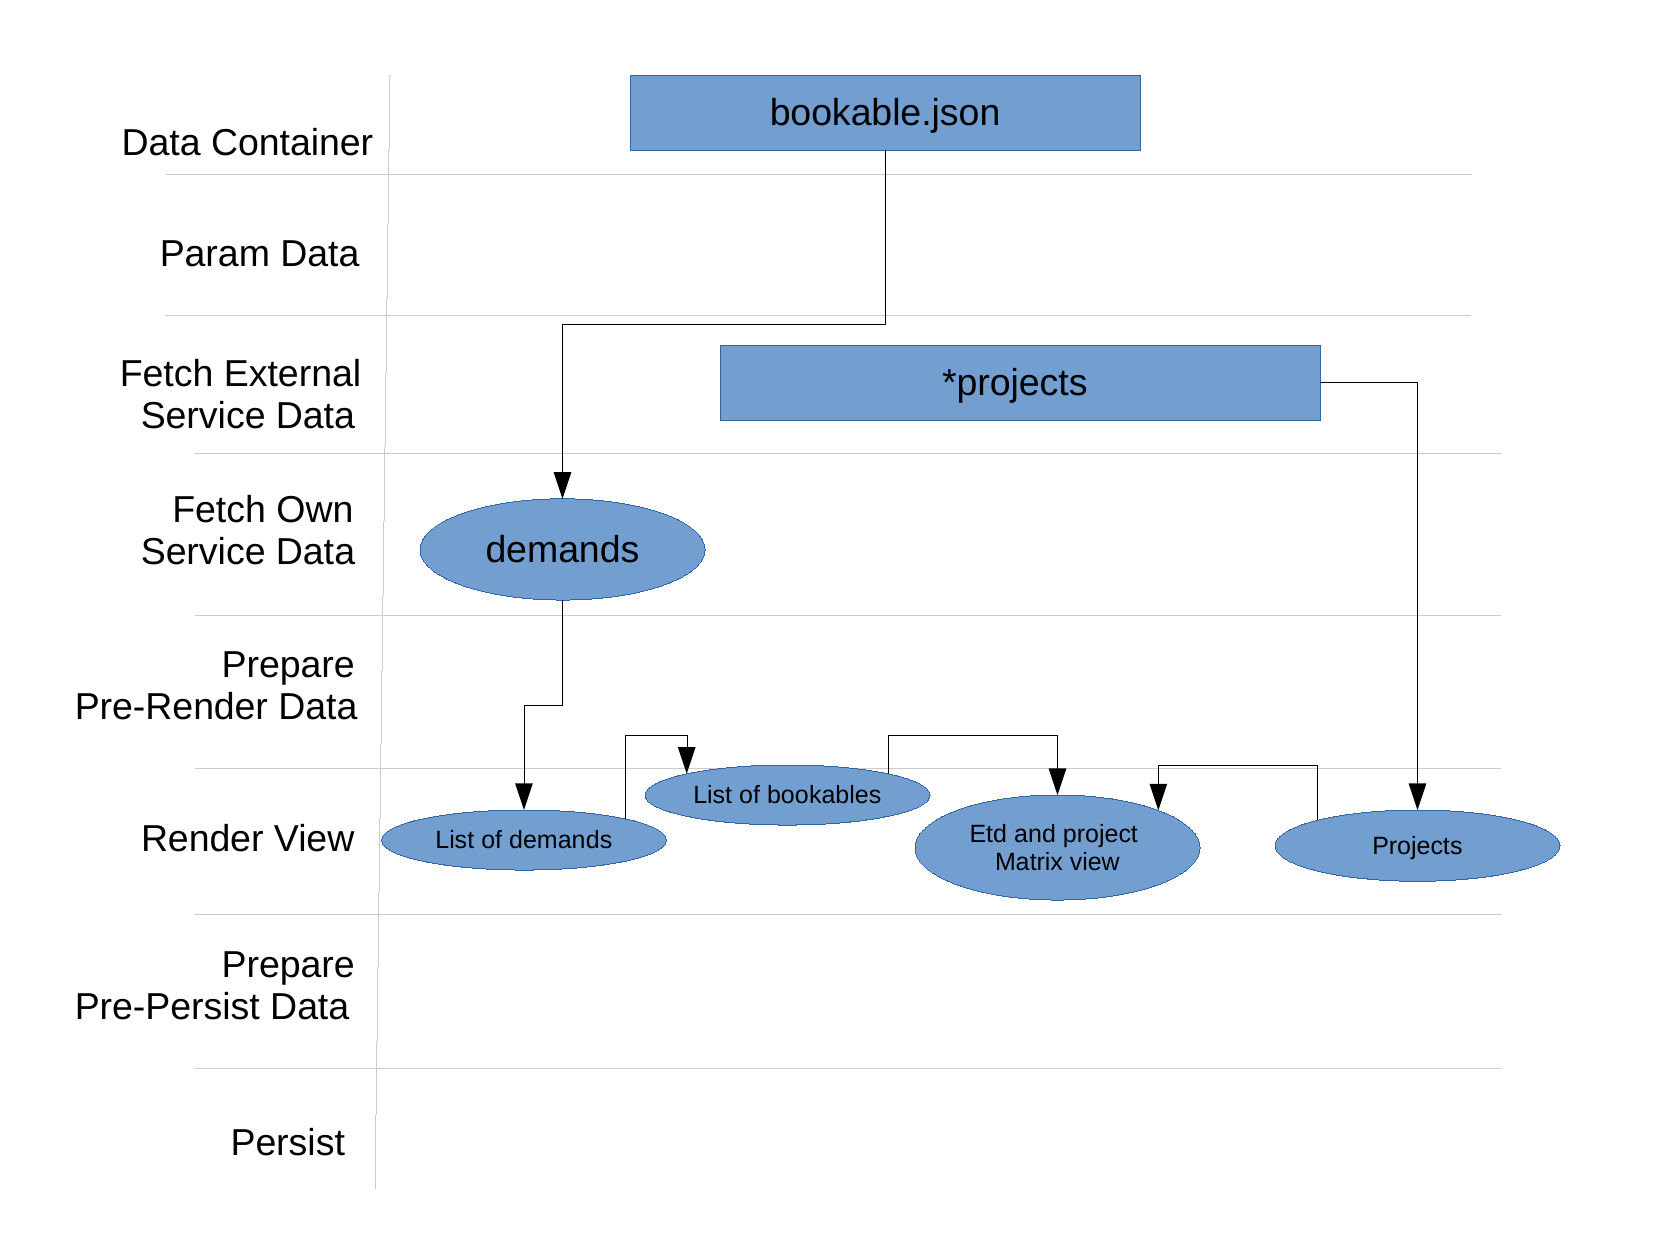

bookable.json
 Data Container
Param Data
Fetch External
 Service Data
*projects
 Fetch Own
 Service Data
demands
 Prepare
Pre-Render Data
List of bookables
Etd and project
Matrix view
Render View
List of demands
Projects
 Prepare
Pre-Persist Data
Persist